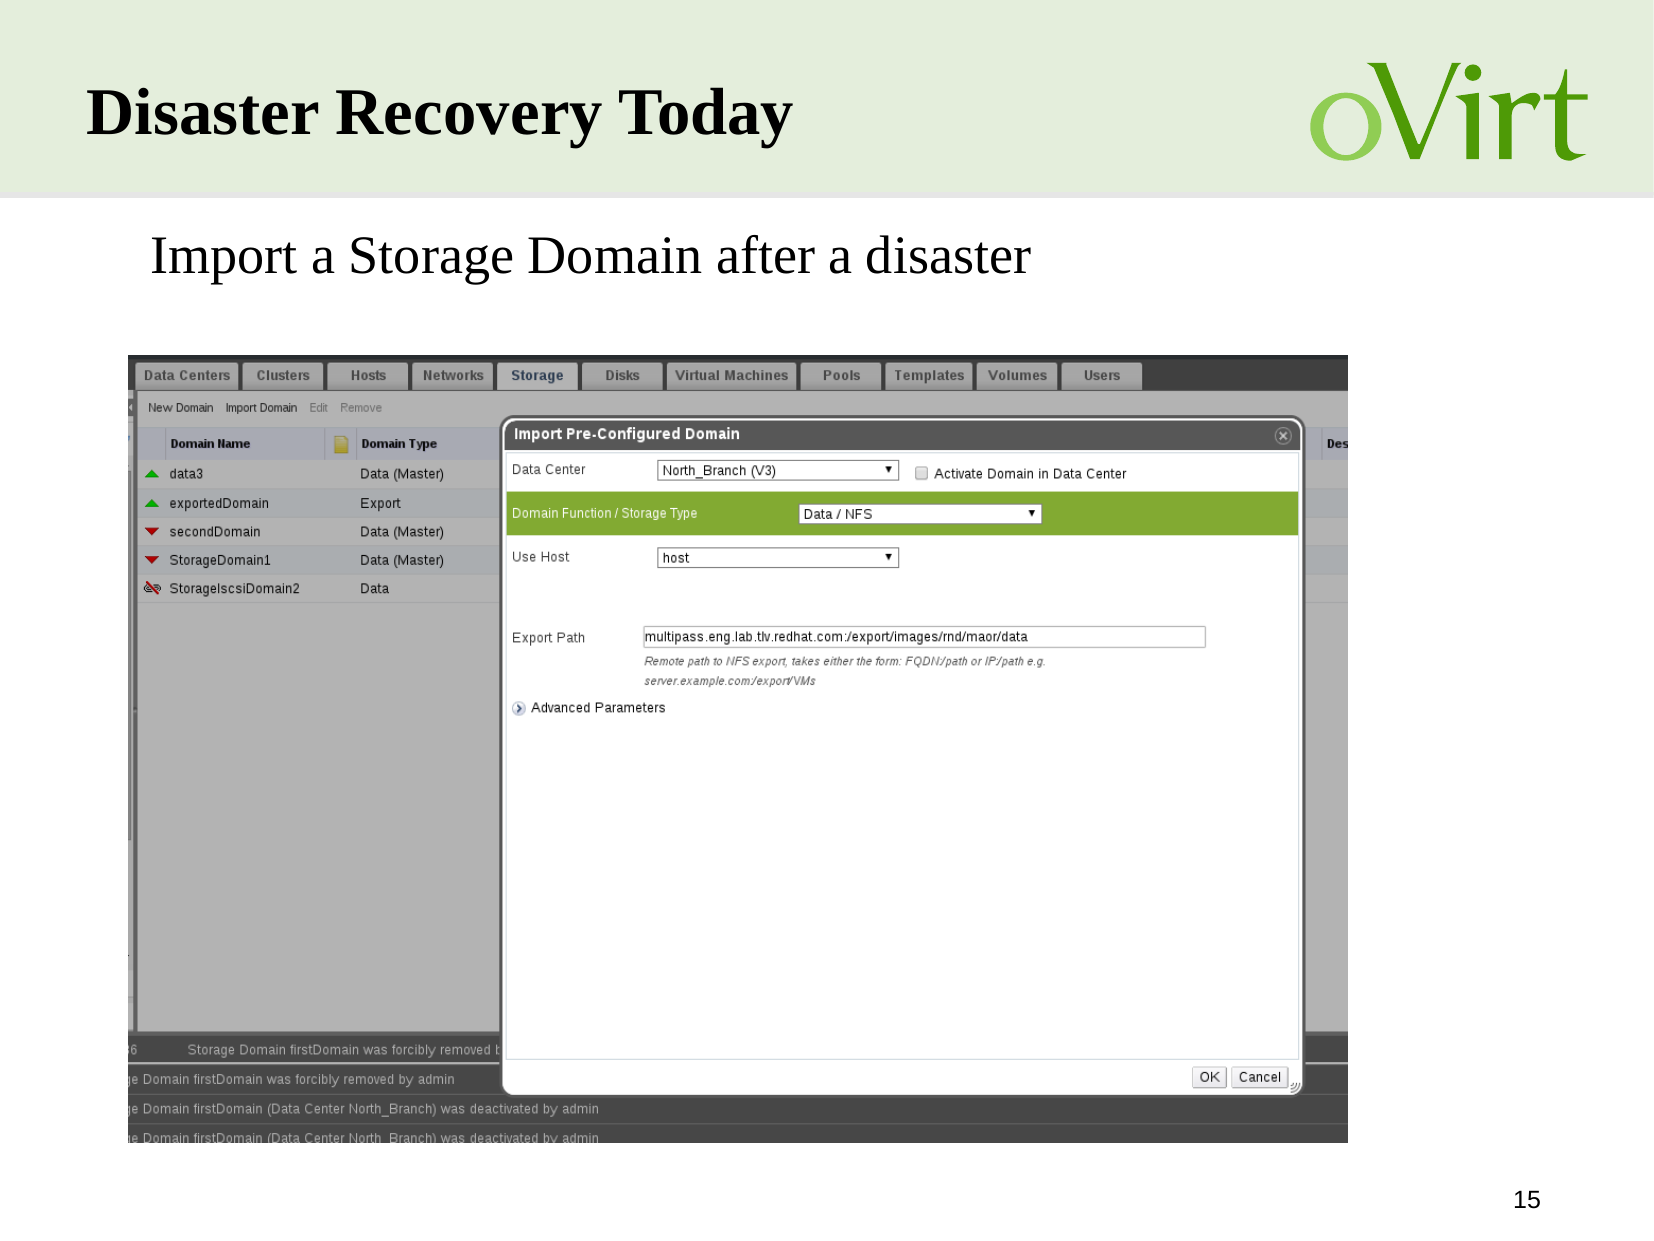

# Disaster Recovery Today
Import a Storage Domain after a disaster